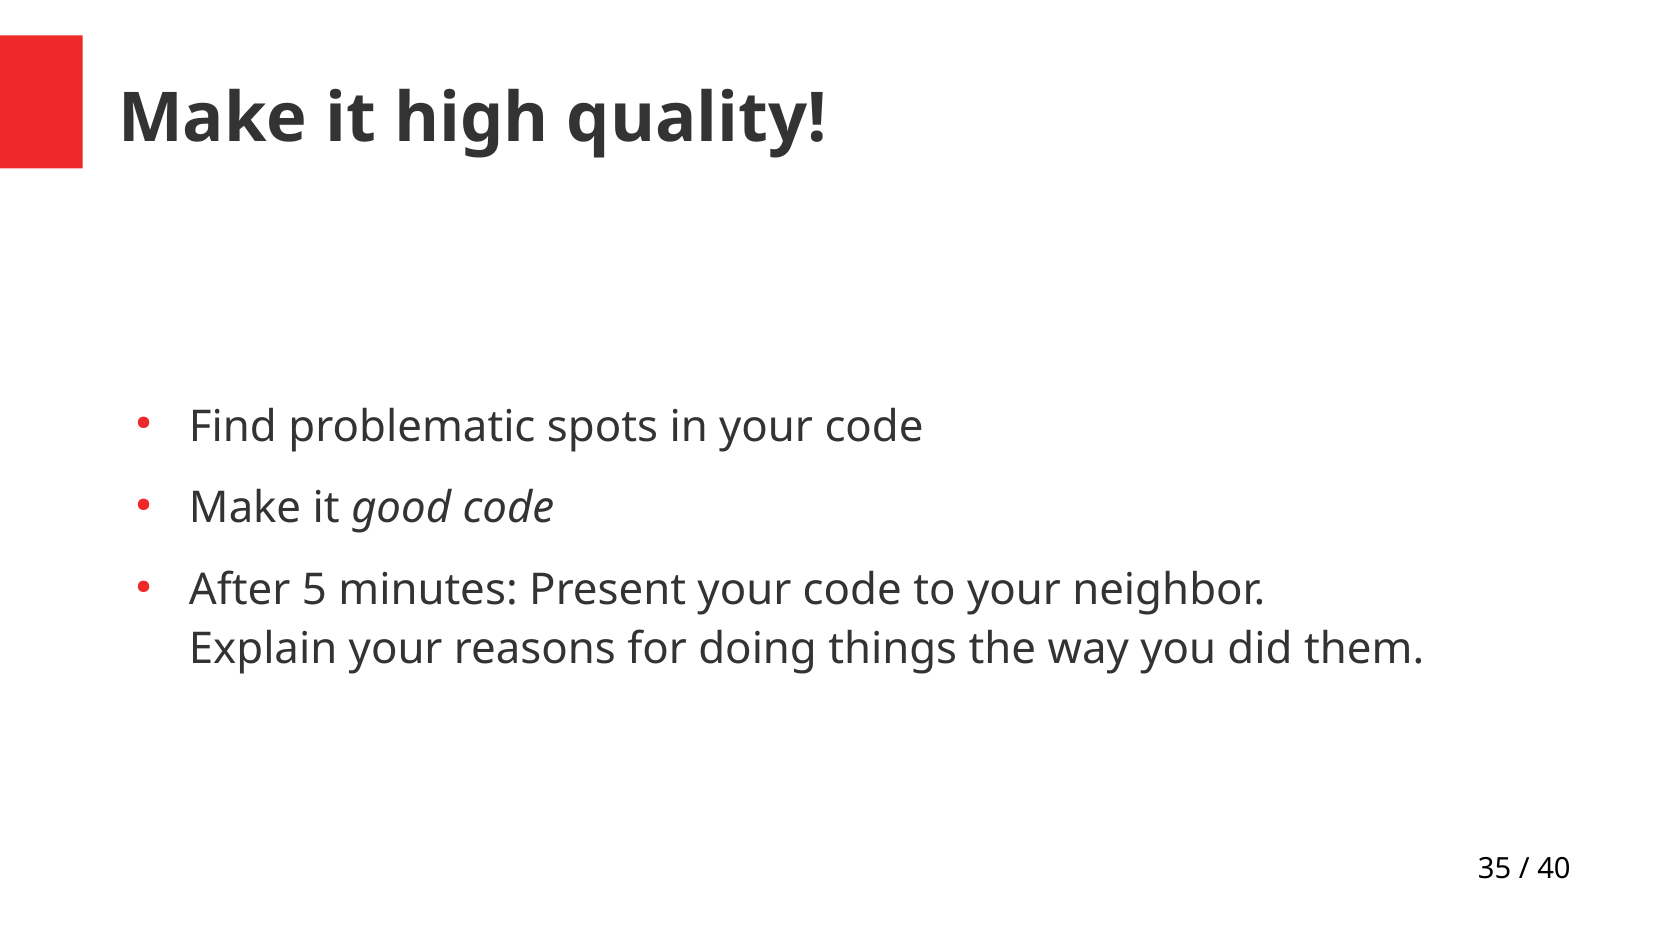

# Make it high quality!
Find problematic spots in your code
Make it good code
After 5 minutes: Present your code to your neighbor.
Explain your reasons for doing things the way you did them.
35